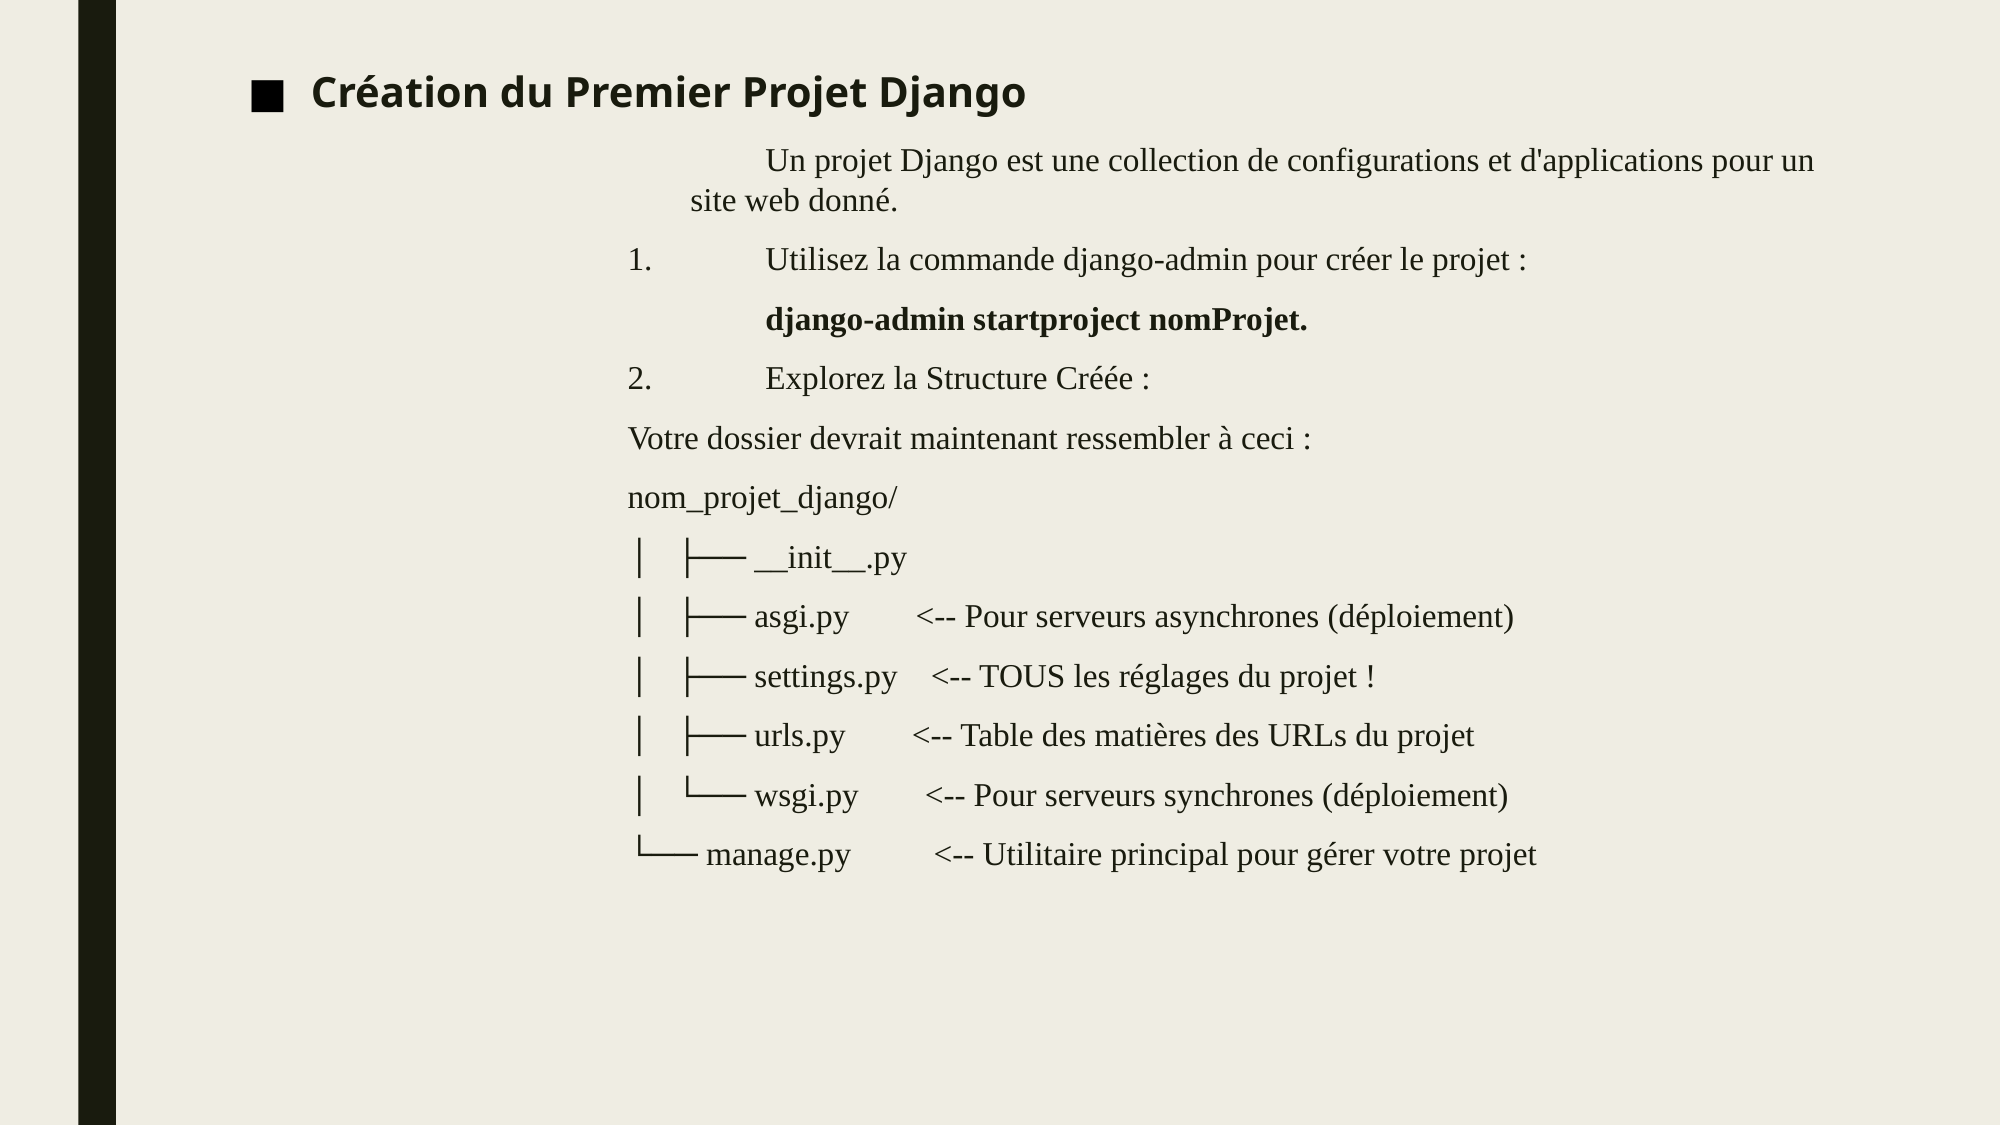

# Création du Premier Projet Django
	Un projet Django est une collection de configurations et d'applications pour un site web donné.
1.	Utilisez la commande django-admin pour créer le projet :
	django-admin startproject nomProjet.
2.	Explorez la Structure Créée :
Votre dossier devrait maintenant ressembler à ceci :
nom_projet_django/
│ ├── __init__.py
│ ├── asgi.py <-- Pour serveurs asynchrones (déploiement)
│ ├── settings.py <-- TOUS les réglages du projet !
│ ├── urls.py <-- Table des matières des URLs du projet
│ └── wsgi.py <-- Pour serveurs synchrones (déploiement)
└── manage.py <-- Utilitaire principal pour gérer votre projet